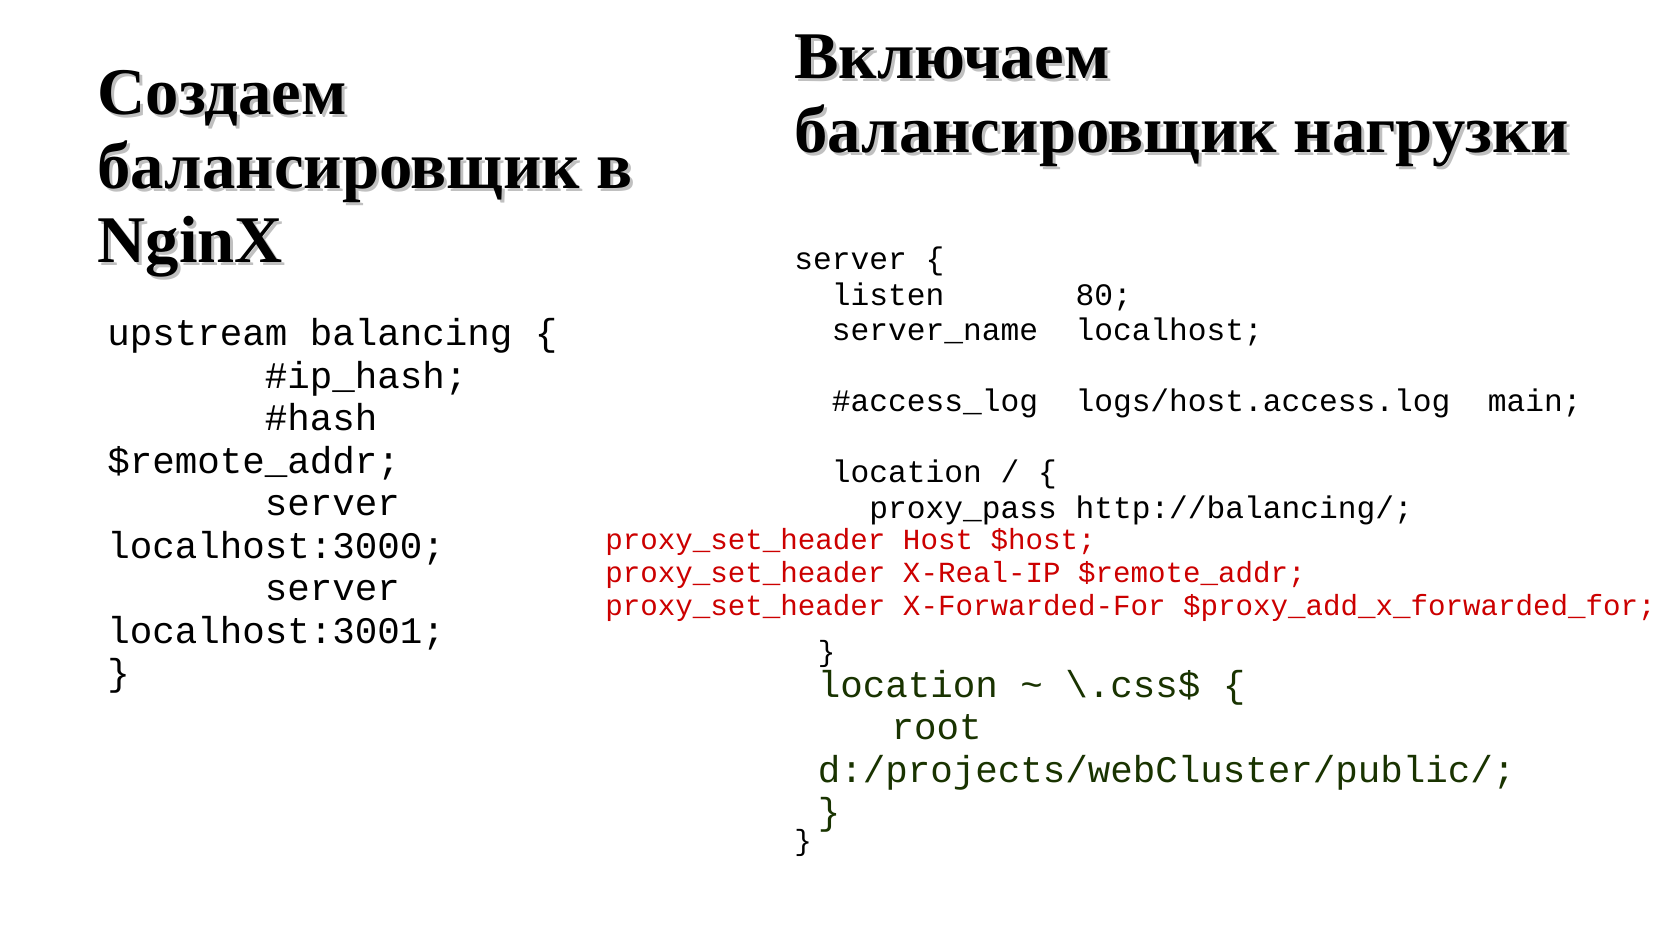

Включаем балансировщик нагрузки
Создаем балансировщик в NginX
server {
 listen 80;
 server_name localhost;
 #access_log logs/host.access.log main;
 location / {
 proxy_pass http://balancing/;
upstream balancing {
 #ip_hash;
 #hash $remote_addr;
 server localhost:3000;
 server localhost:3001;
}
proxy_set_header Host $host;
proxy_set_header X-Real-IP $remote_addr;
proxy_set_header X-Forwarded-For $proxy_add_x_forwarded_for;
}
location ~ \.css$ {
	root d:/projects/webCluster/public/;
}
}